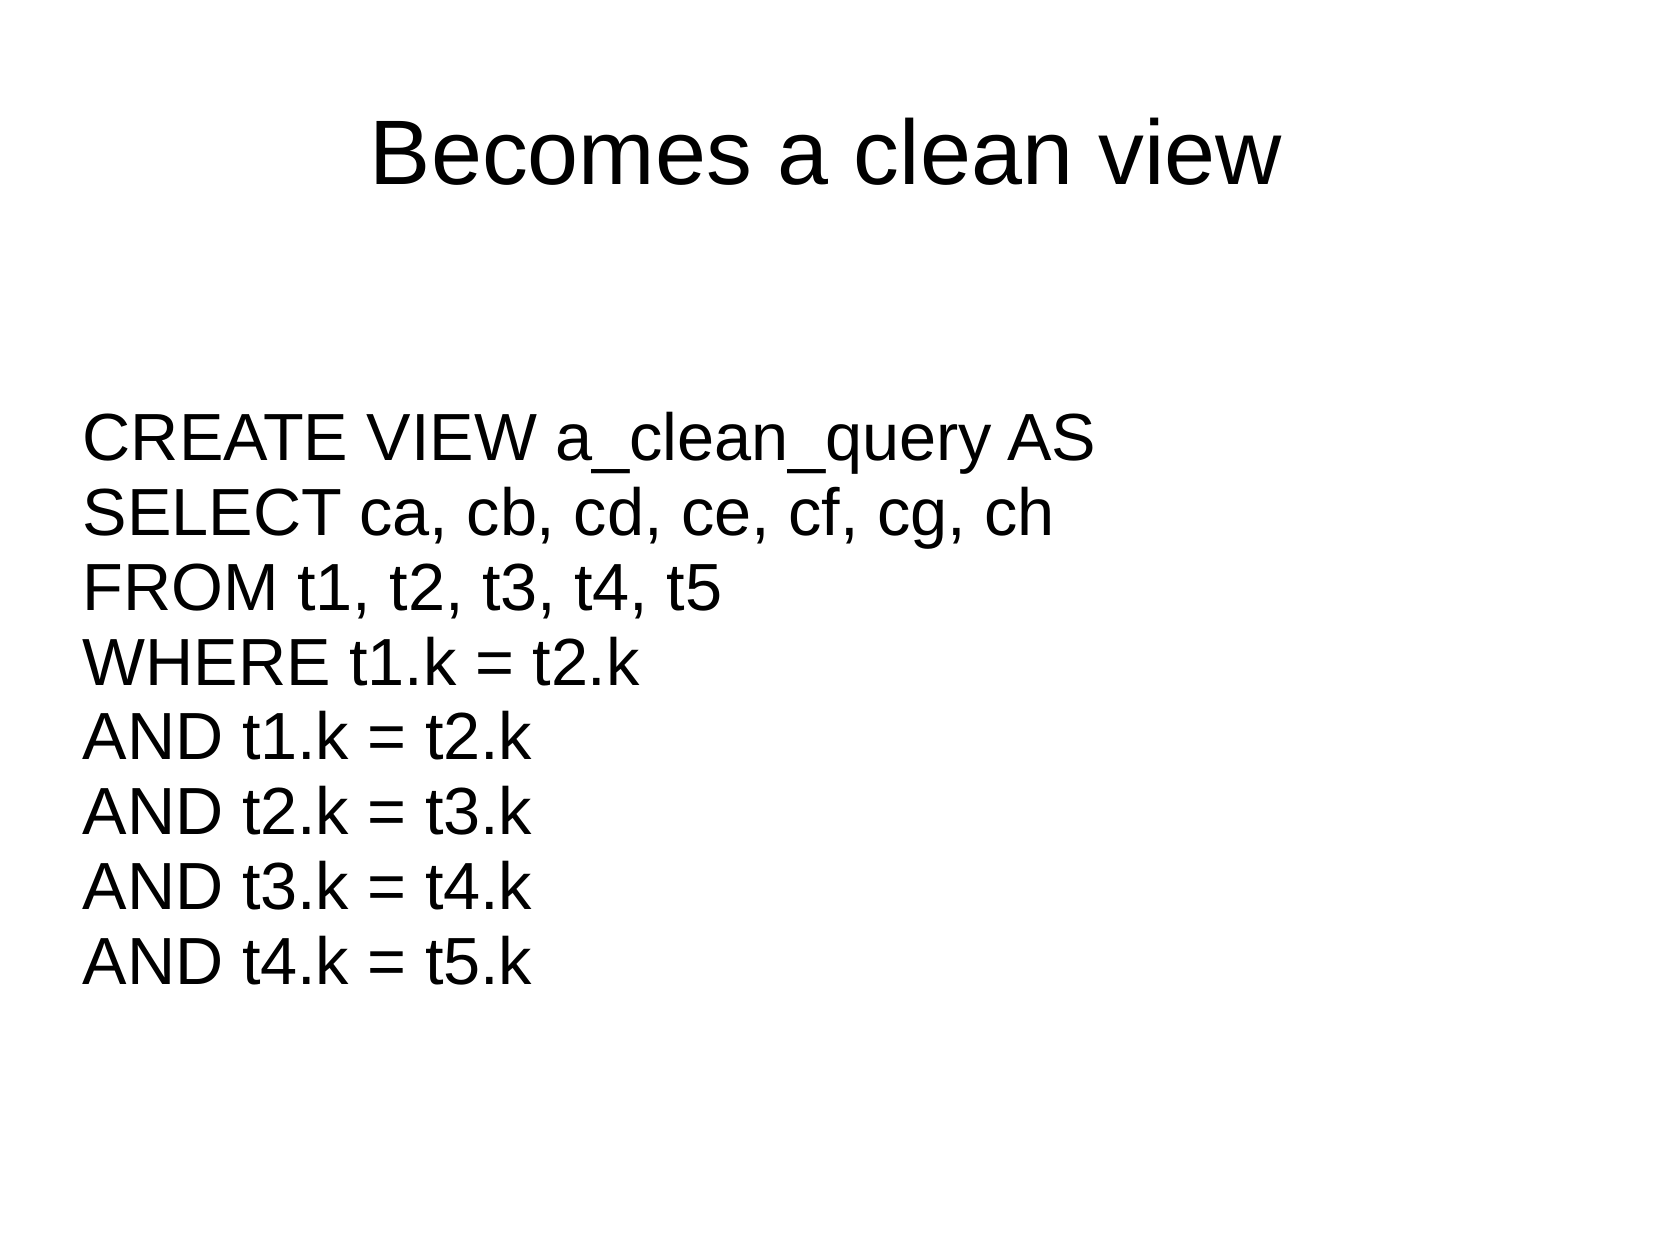

# Becomes a clean view
CREATE VIEW a_clean_query AS
SELECT ca, cb, cd, ce, cf, cg, ch
FROM t1, t2, t3, t4, t5
WHERE t1.k = t2.k
AND t1.k = t2.k
AND t2.k = t3.k
AND t3.k = t4.k
AND t4.k = t5.k